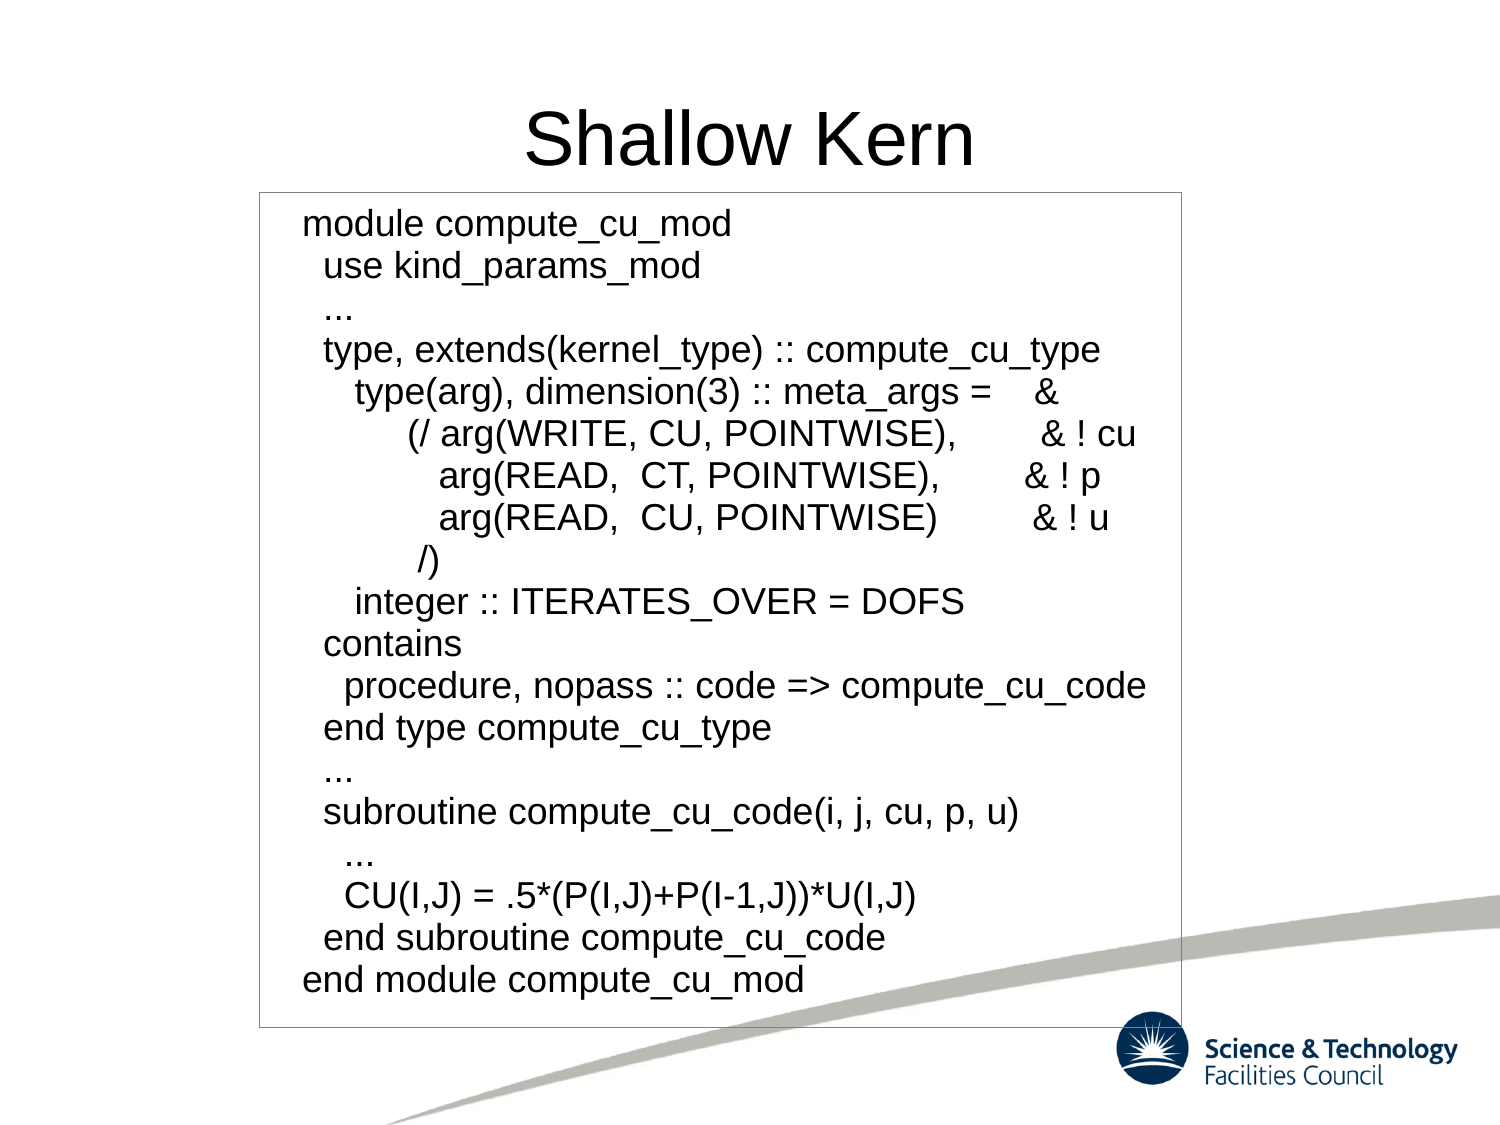

# Shallow Kern
module compute_cu_mod
 use kind_params_mod
 ...
 type, extends(kernel_type) :: compute_cu_type
 type(arg), dimension(3) :: meta_args = &
 (/ arg(WRITE, CU, POINTWISE), & ! cu
 arg(READ, CT, POINTWISE), & ! p
 arg(READ, CU, POINTWISE) & ! u
 /)
 integer :: ITERATES_OVER = DOFS
 contains
 procedure, nopass :: code => compute_cu_code
 end type compute_cu_type
 ...
 subroutine compute_cu_code(i, j, cu, p, u)
 ...
 CU(I,J) = .5*(P(I,J)+P(I-1,J))*U(I,J)
 end subroutine compute_cu_code
end module compute_cu_mod